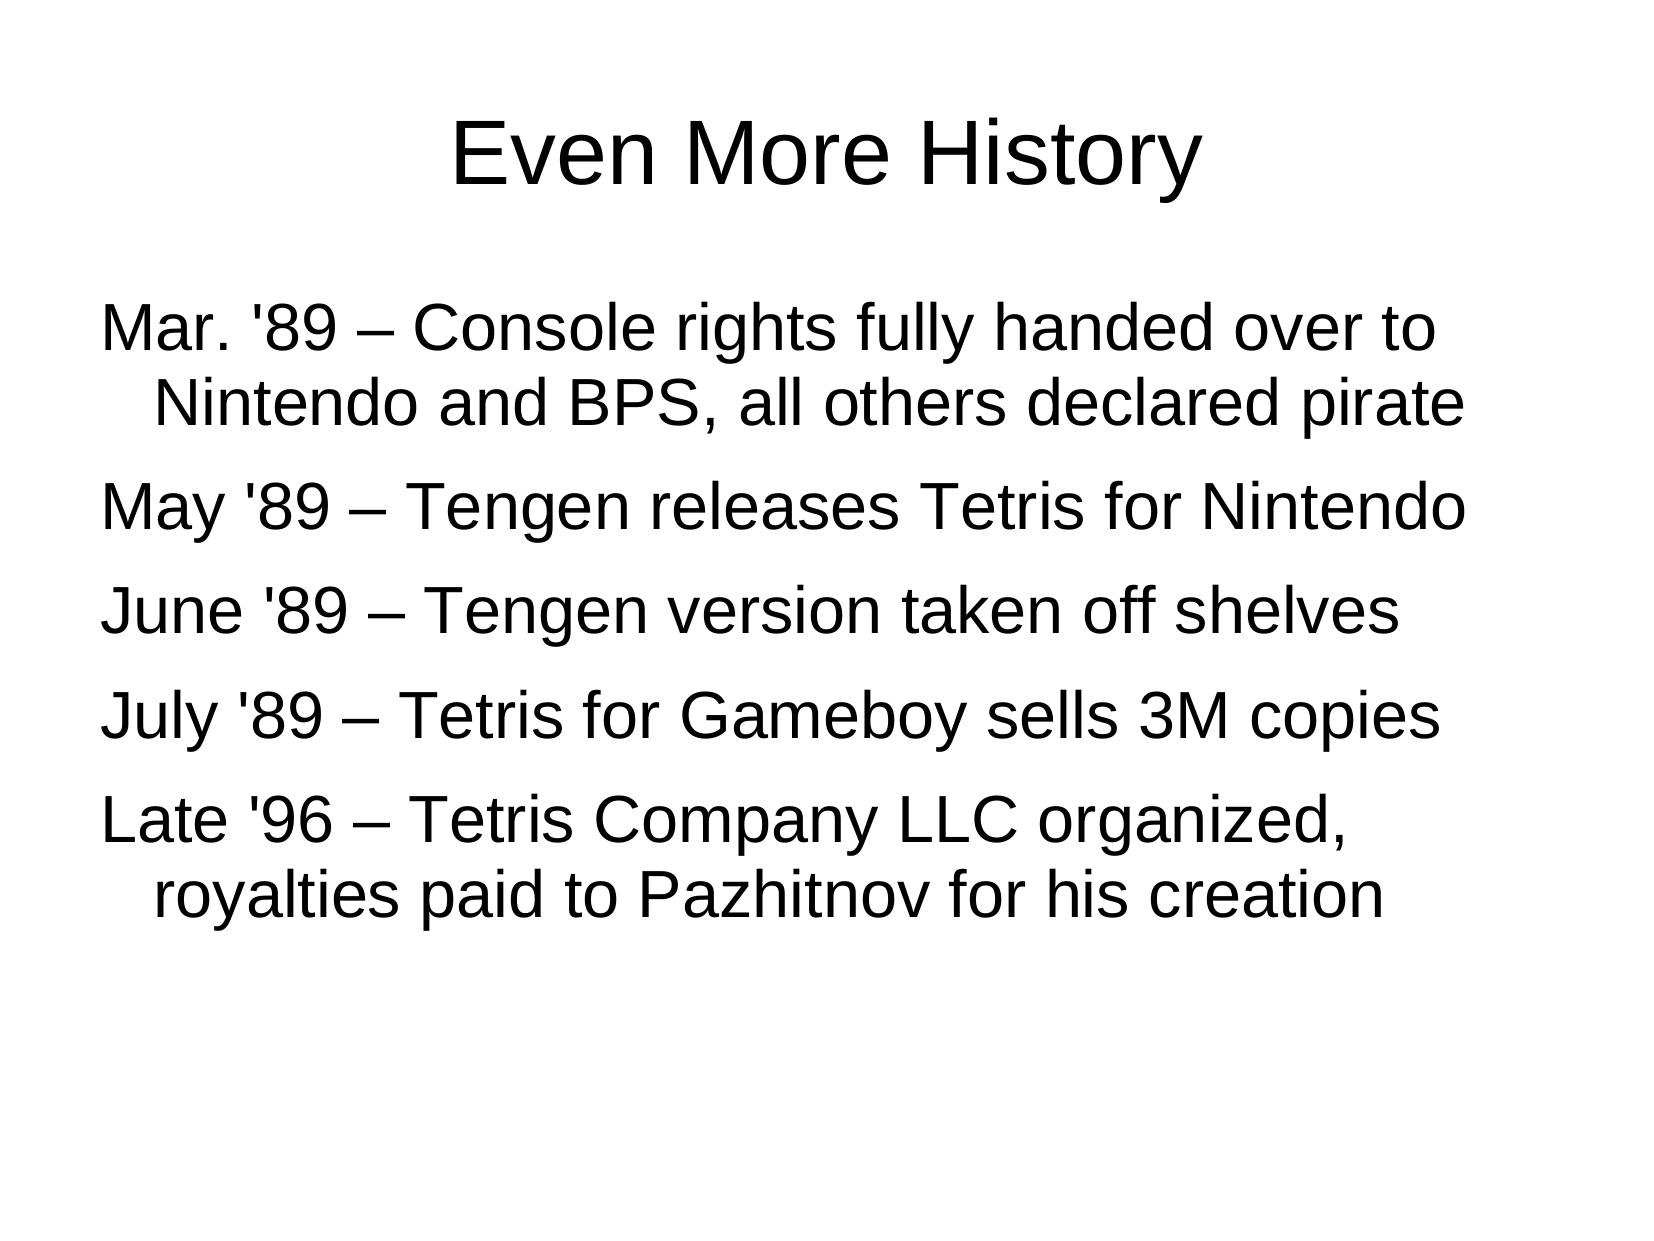

# Even More History
Mar. '89 – Console rights fully handed over to Nintendo and BPS, all others declared pirate
May '89 – Tengen releases Tetris for Nintendo
June '89 – Tengen version taken off shelves
July '89 – Tetris for Gameboy sells 3M copies
Late '96 – Tetris Company LLC organized, royalties paid to Pazhitnov for his creation